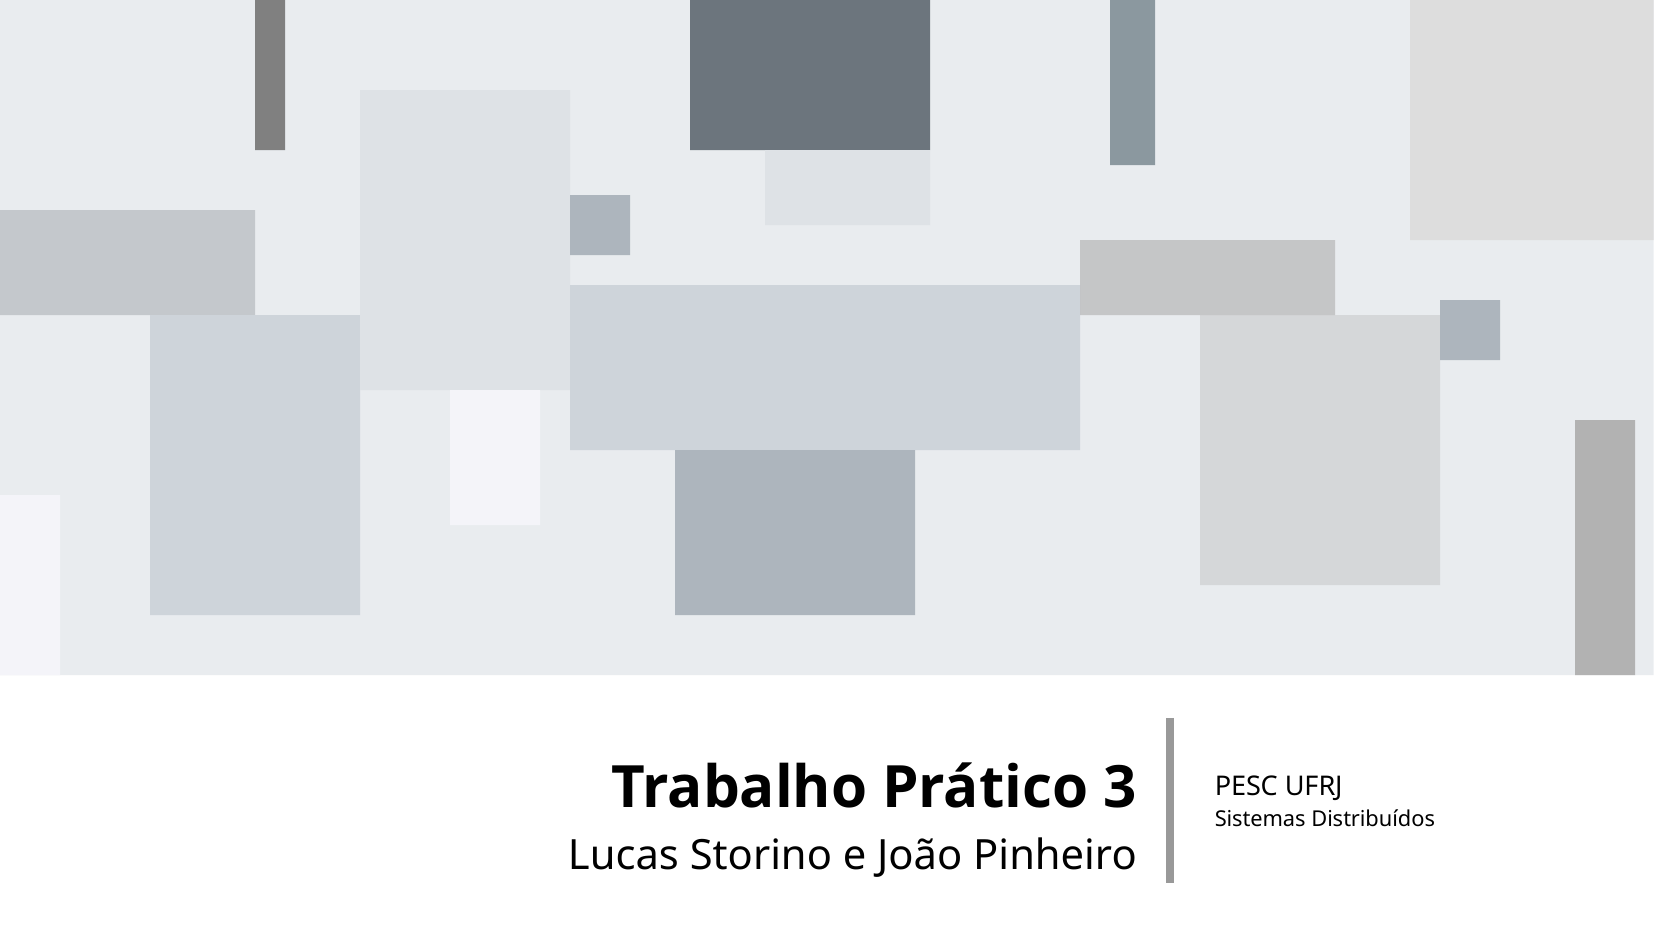

Trabalho Prático 3
Lucas Storino e João Pinheiro
PESC UFRJ
Sistemas Distribuídos